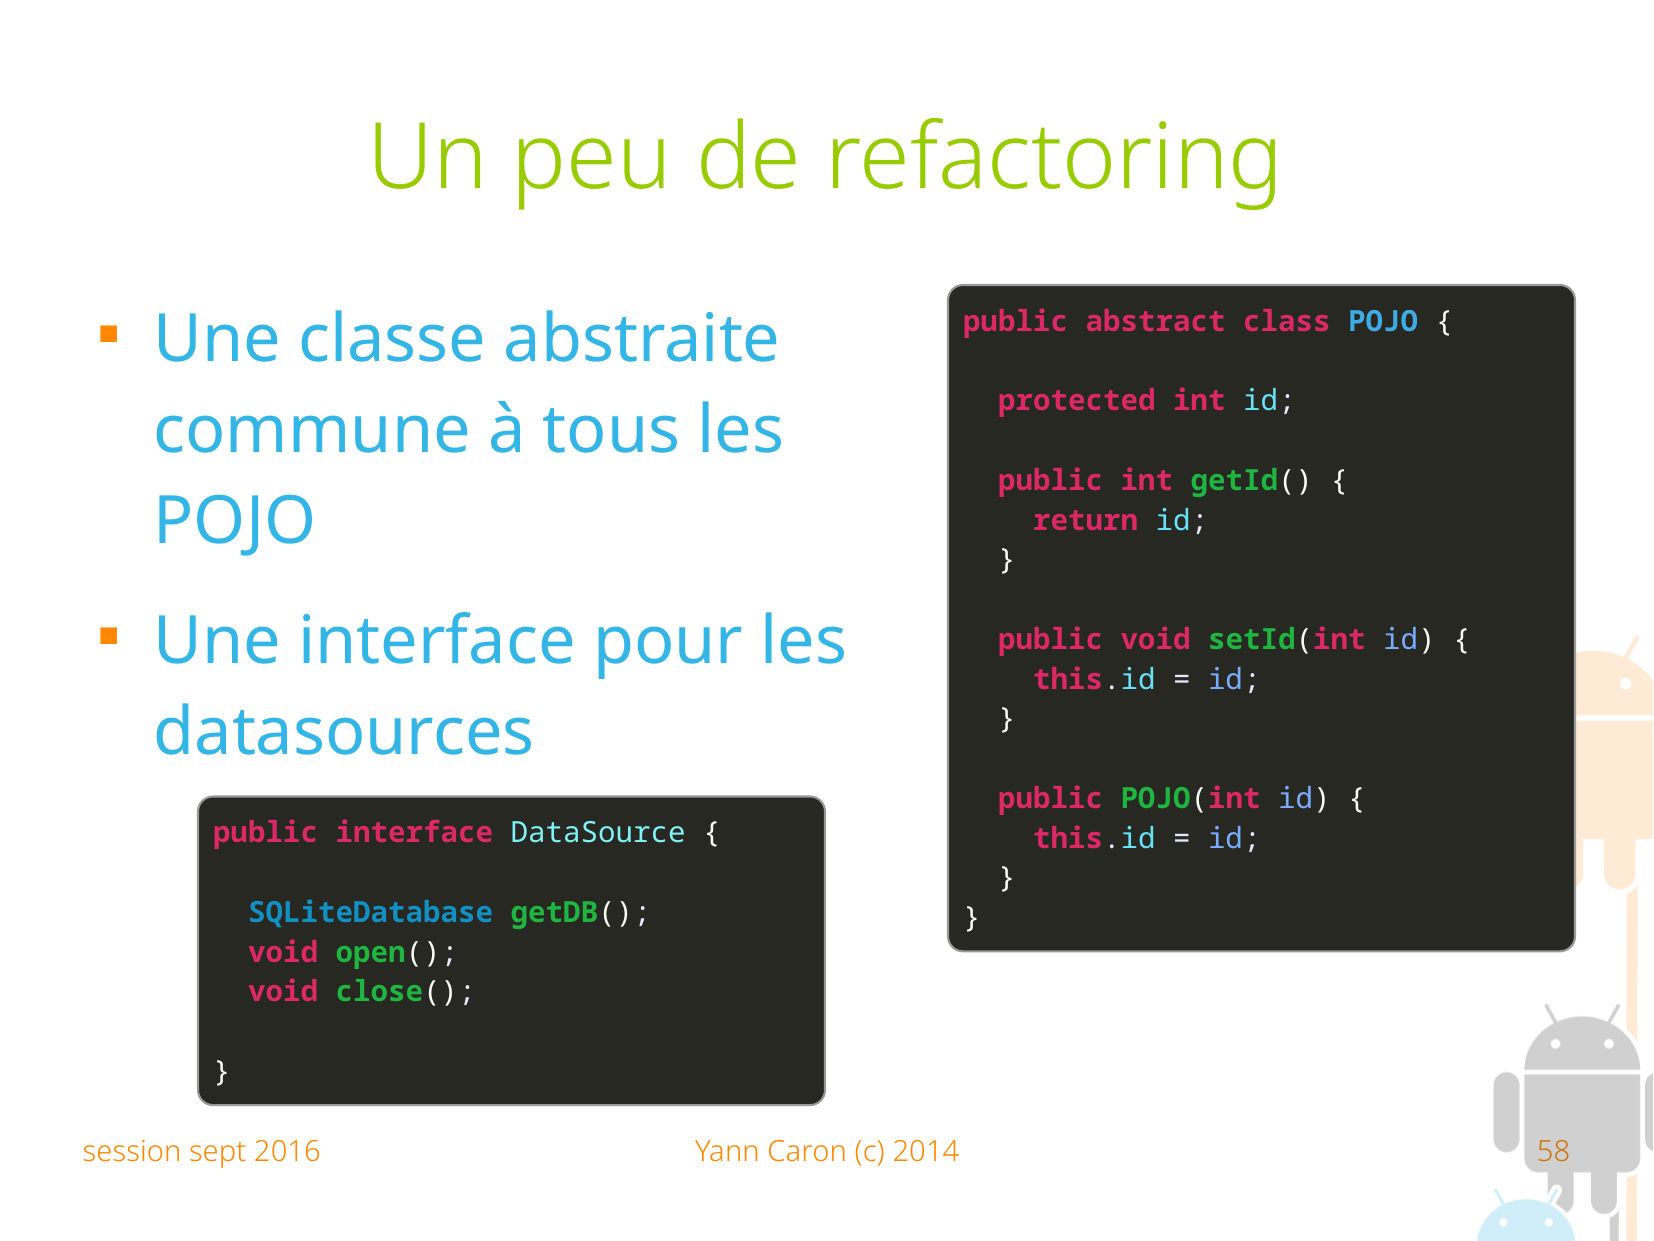

# Un peu de refactoring
public abstract class POJO {
 protected int id;
 public int getId() {
 return id;
 }
 public void setId(int id) {
 this.id = id;
 }
 public POJO(int id) {
 this.id = id;
 }
}
Une classe abstraite commune à tous les POJO
Une interface pour les datasources
public interface DataSource {
 SQLiteDatabase getDB();
 void open();
 void close();
}
session sept 2016
Yann Caron (c) 2014
58